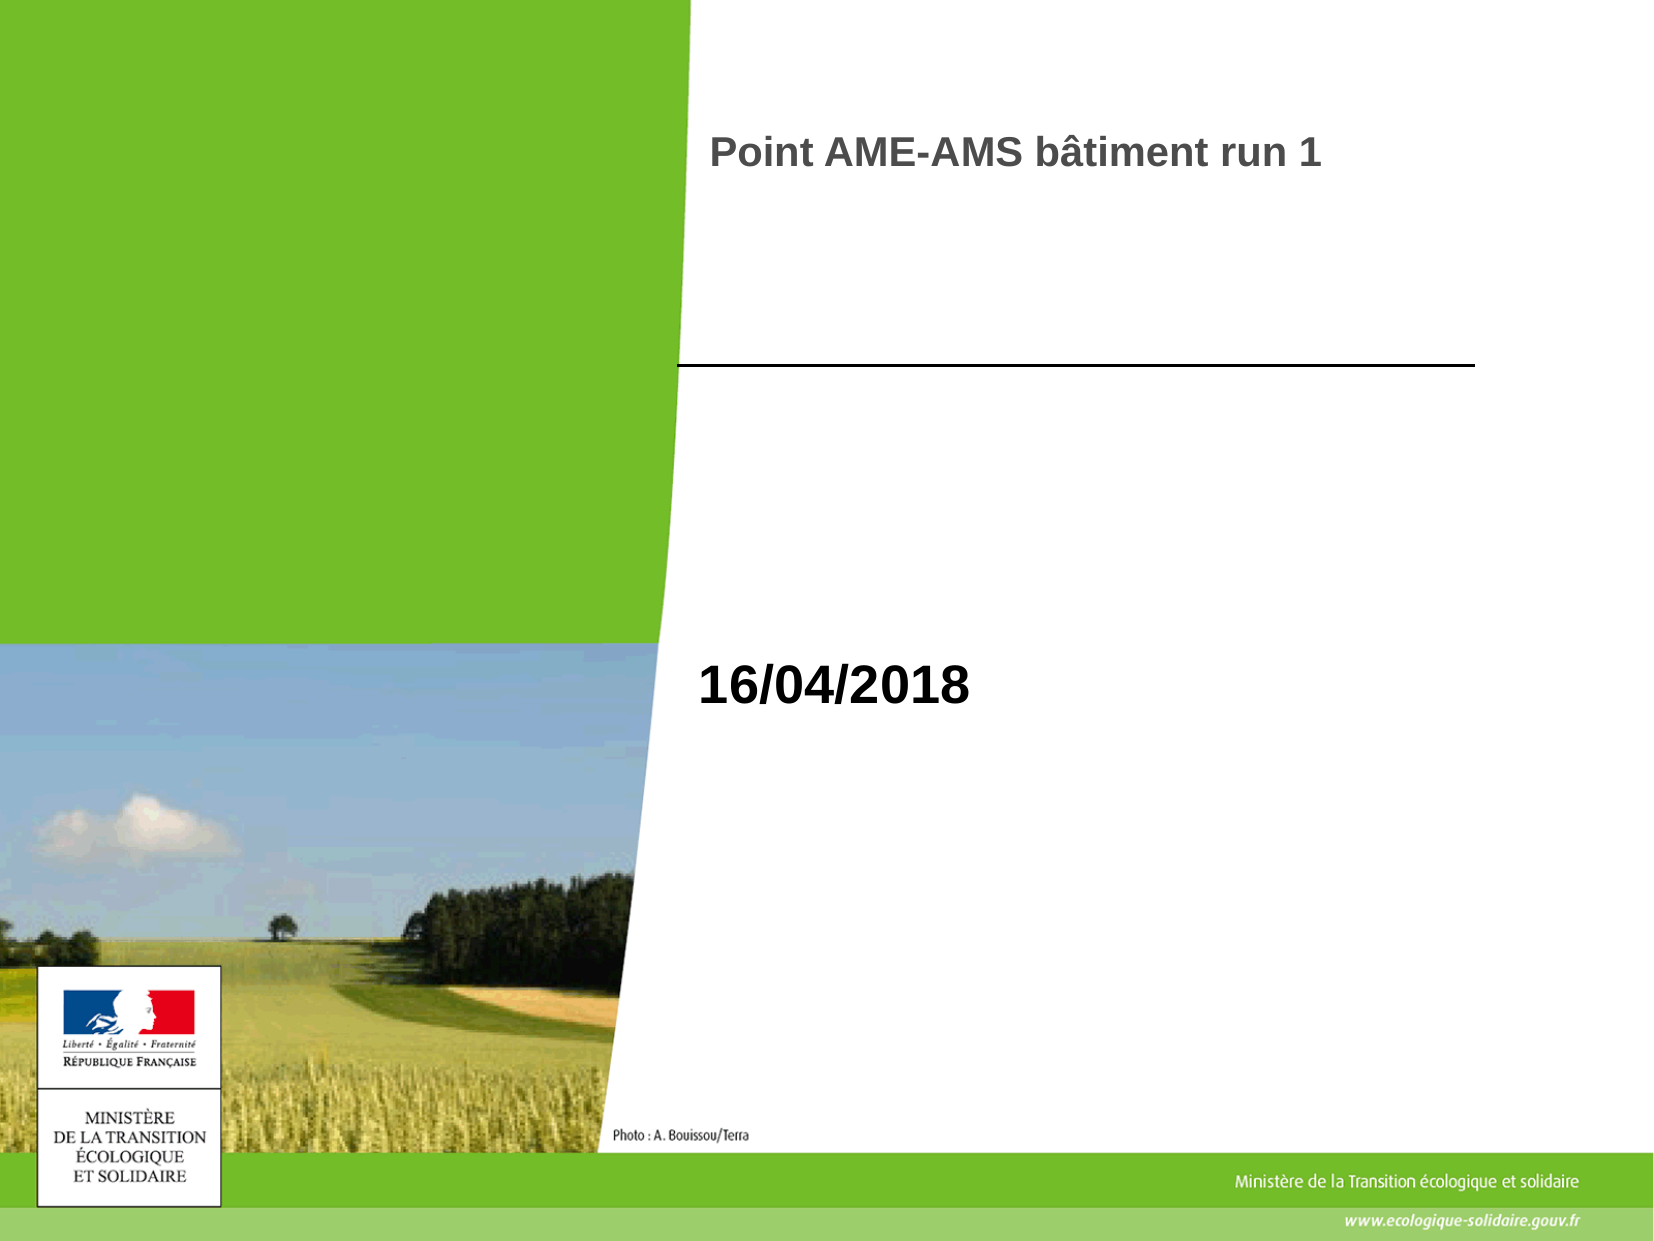

# Point AME-AMS bâtiment run 1
16/04/2018